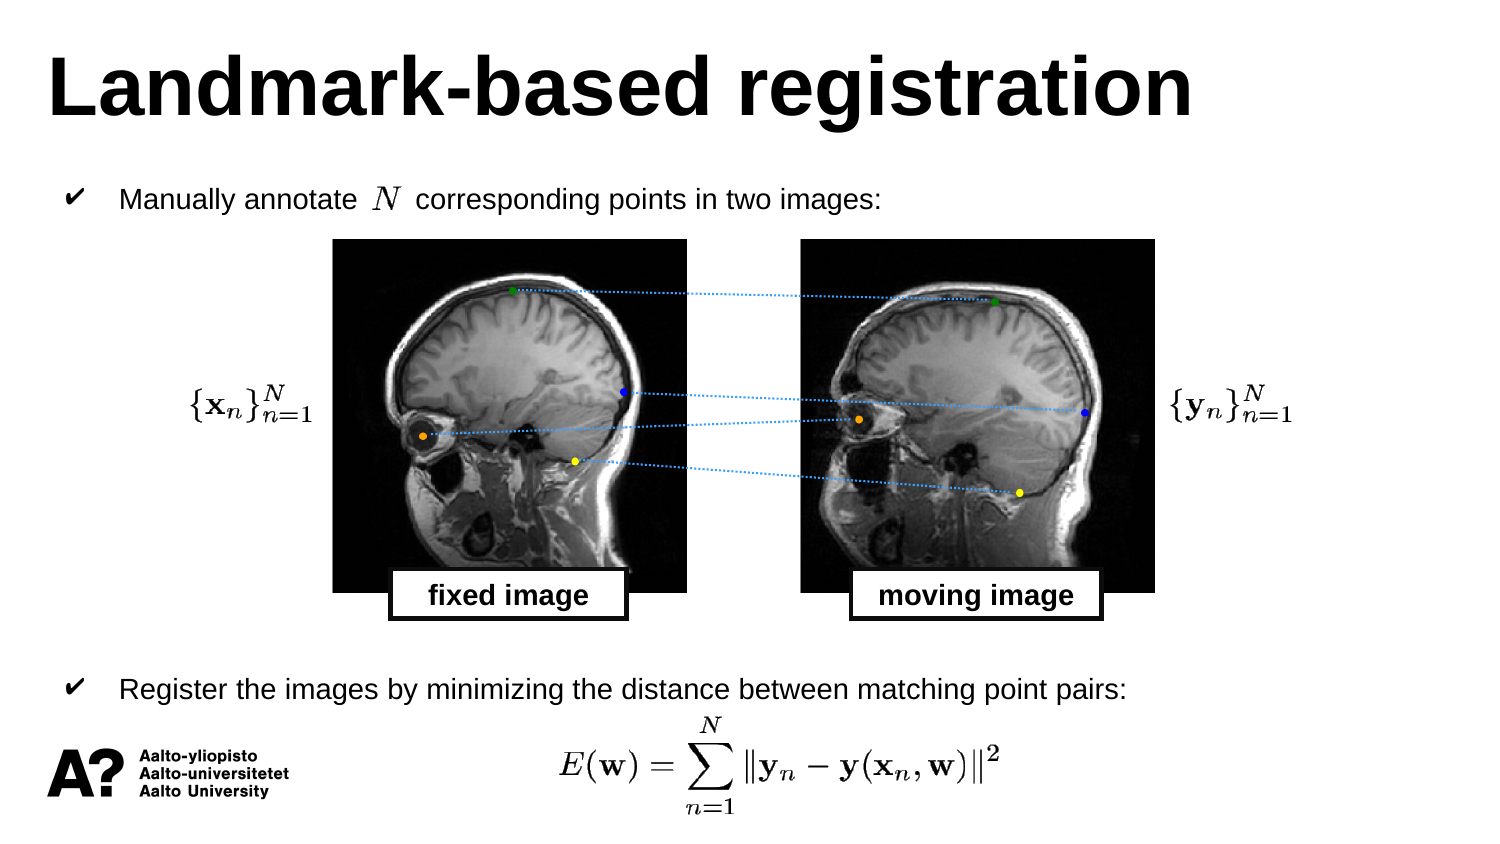

# Landmark-based registration
Manually annotate corresponding points in two images:
Register the images by minimizing the distance between matching point pairs:
fixed image
moving image